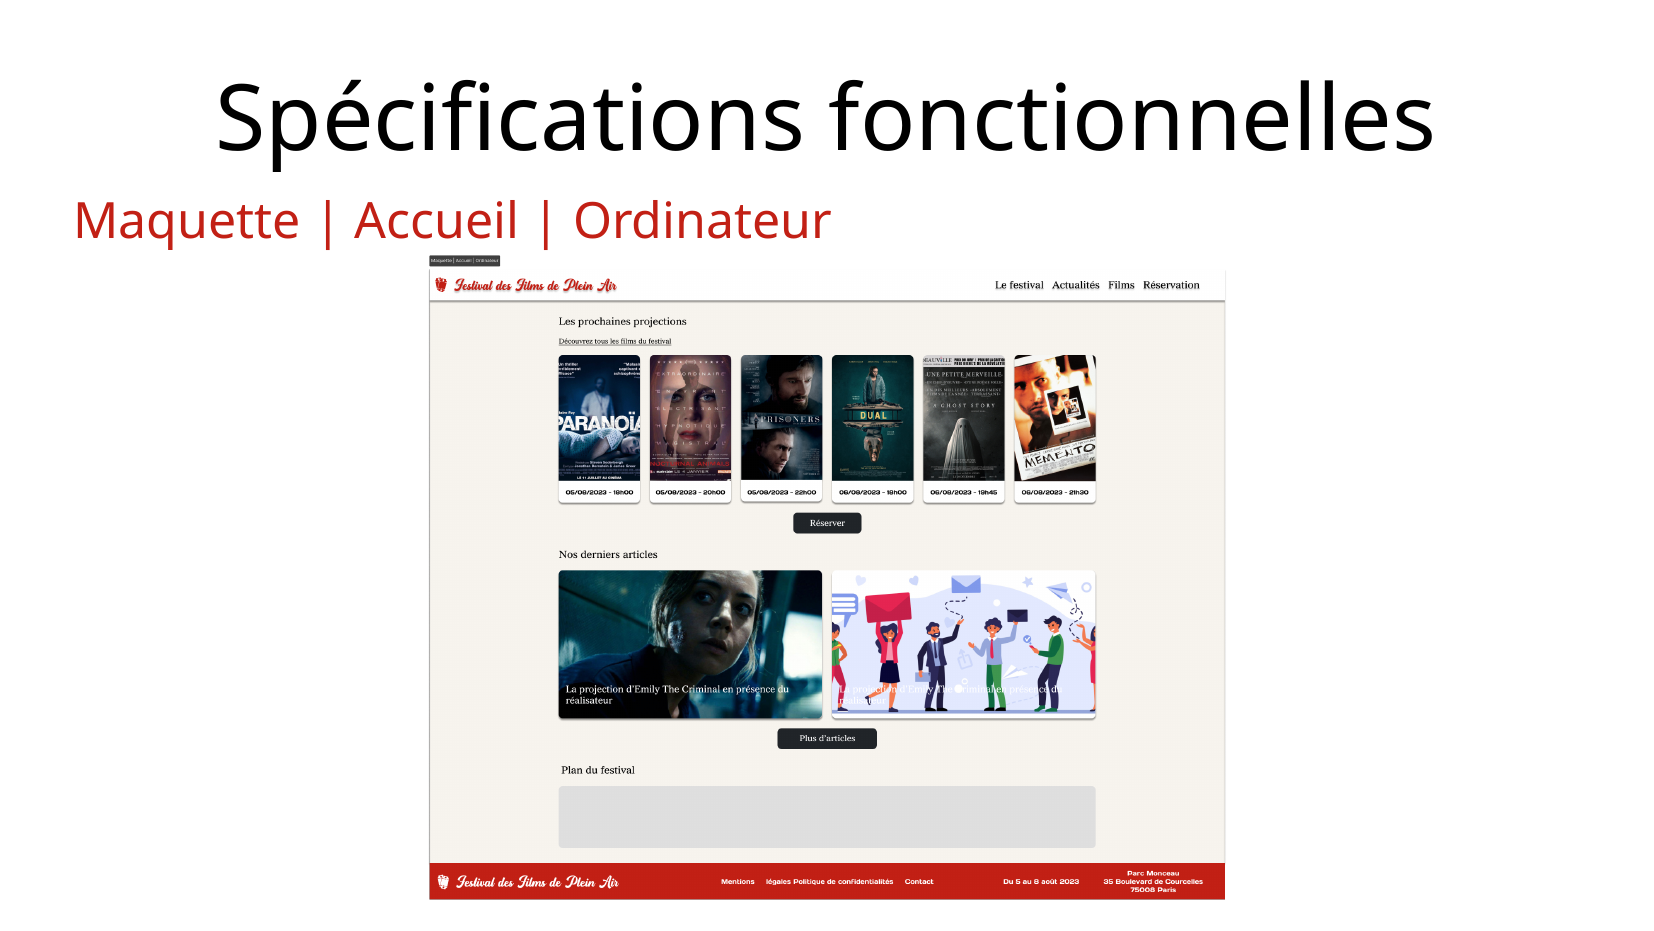

# Spécifications fonctionnelles
Maquette | Accueil | Ordinateur